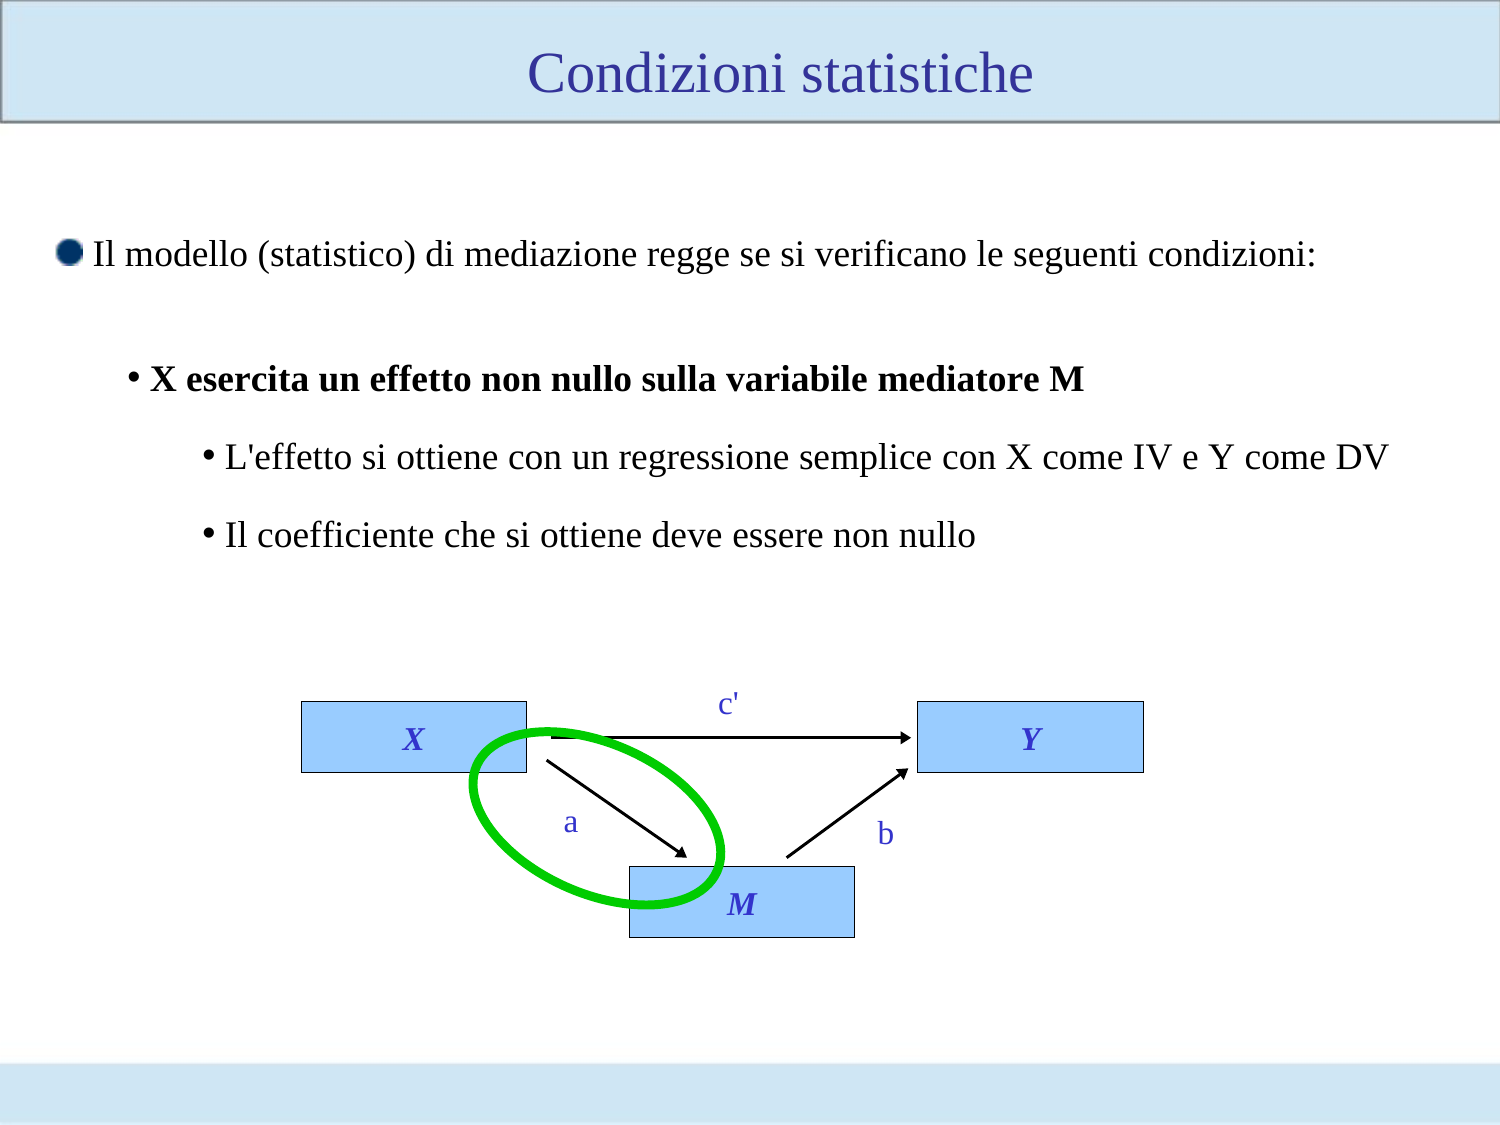

# Condizioni statistiche
 Il modello (statistico) di mediazione regge se si verificano le seguenti condizioni:
 X esercita un effetto non nullo sulla variabile mediatore M
 L'effetto si ottiene con un regressione semplice con X come IV e Y come DV
 Il coefficiente che si ottiene deve essere non nullo
c'
X
Y
a
b
M